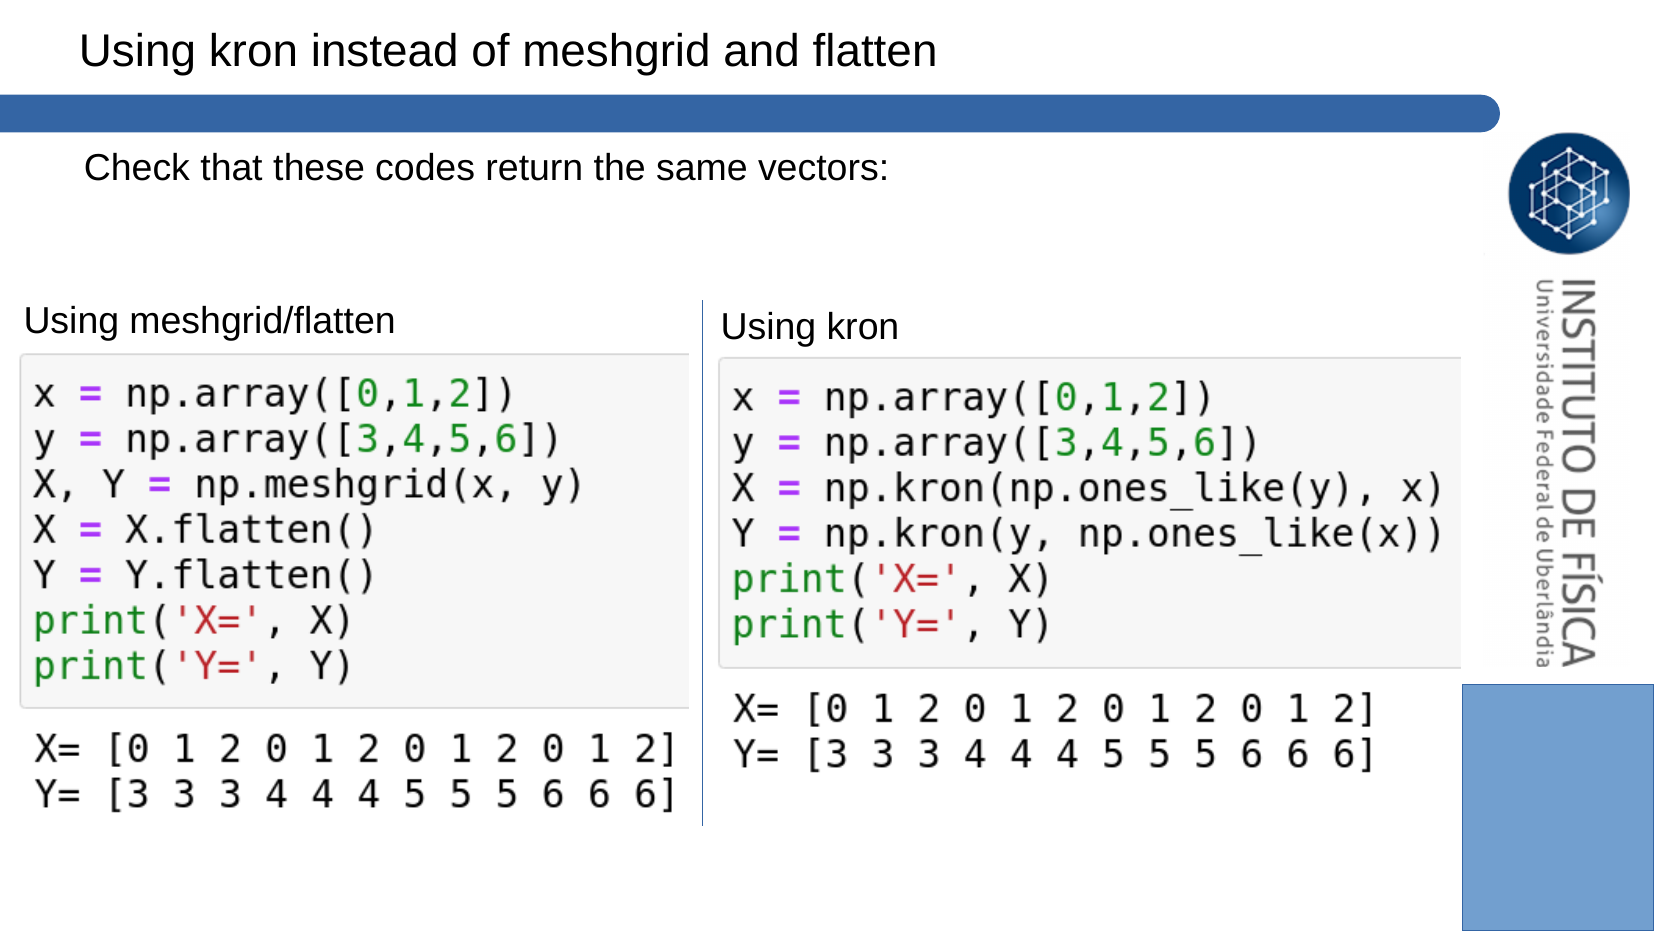

# Using kron instead of meshgrid and flatten
Check that these codes return the same vectors:
Using meshgrid/flatten
Using kron